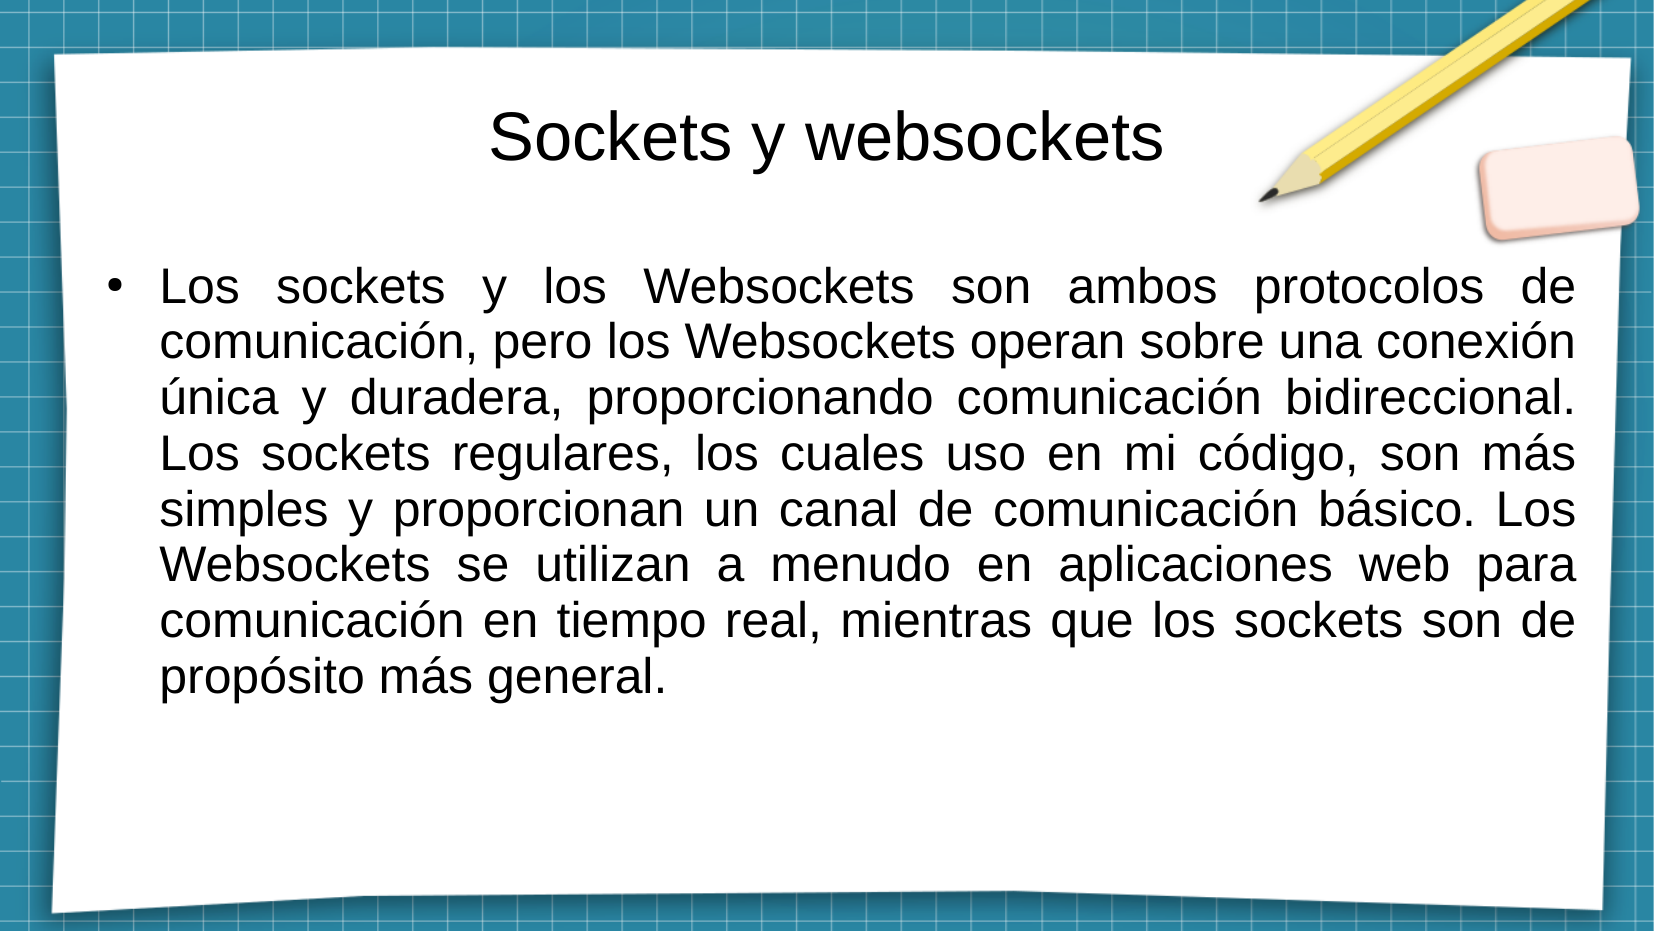

# Sockets y websockets
Los sockets y los Websockets son ambos protocolos de comunicación, pero los Websockets operan sobre una conexión única y duradera, proporcionando comunicación bidireccional. Los sockets regulares, los cuales uso en mi código, son más simples y proporcionan un canal de comunicación básico. Los Websockets se utilizan a menudo en aplicaciones web para comunicación en tiempo real, mientras que los sockets son de propósito más general.